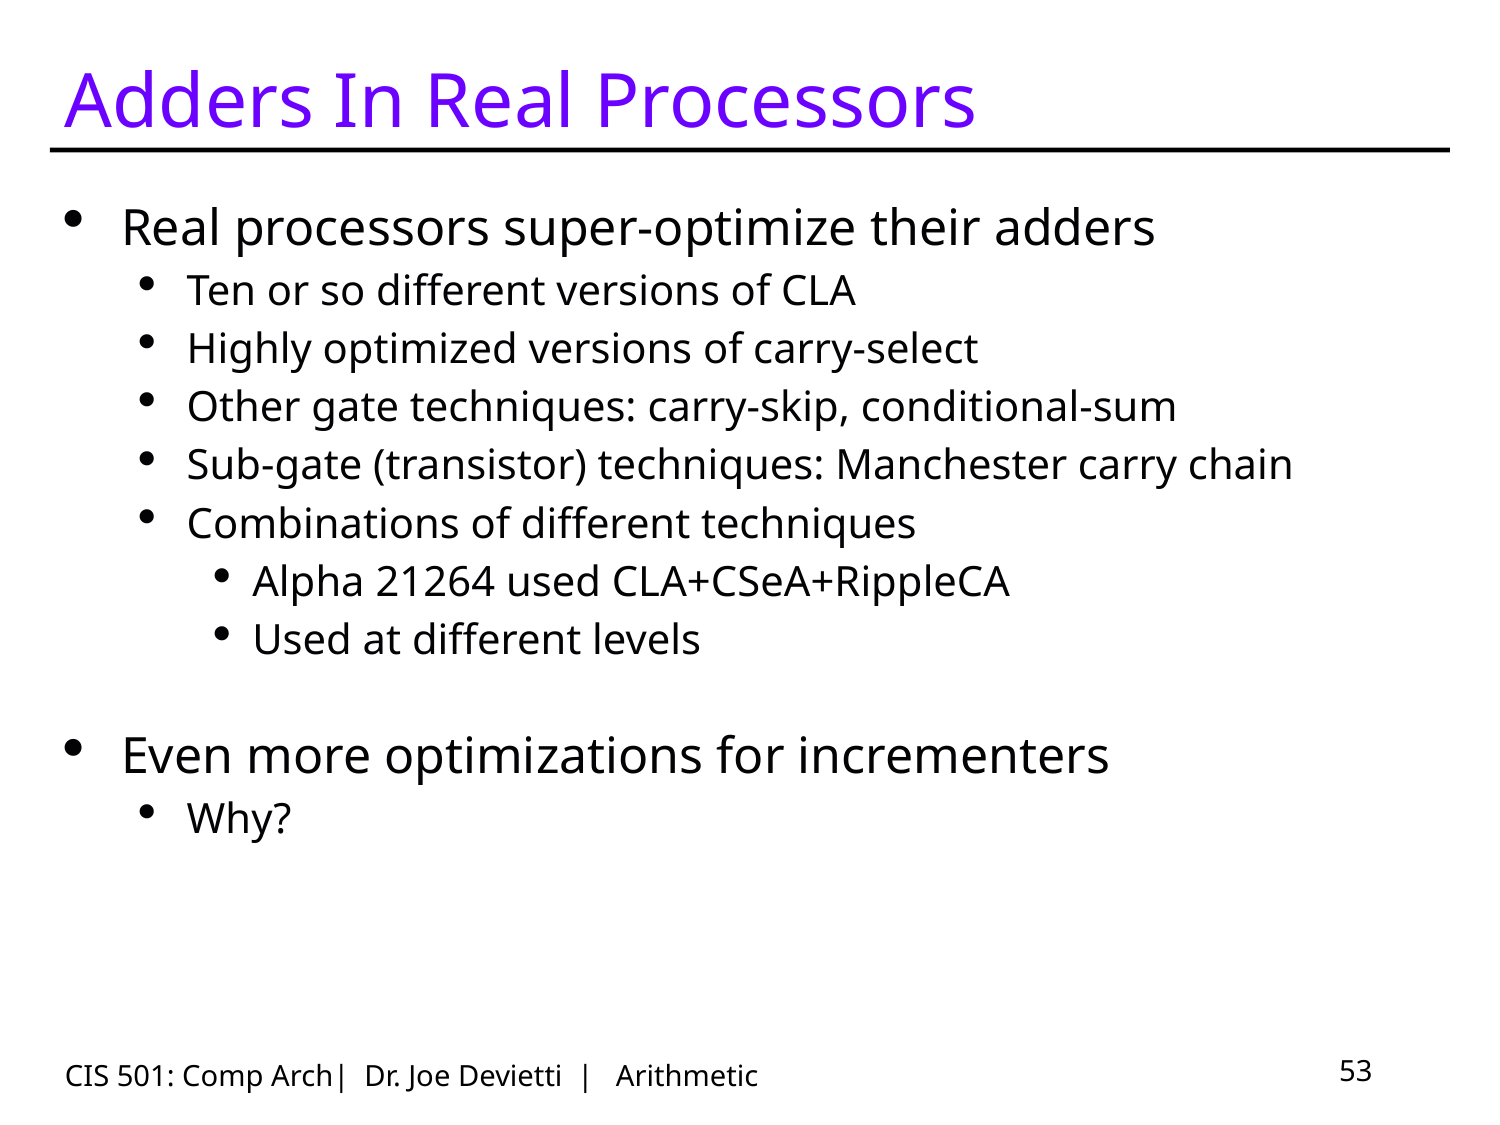

Adders In Real Processors
Real processors super-optimize their adders
Ten or so different versions of CLA
Highly optimized versions of carry-select
Other gate techniques: carry-skip, conditional-sum
Sub-gate (transistor) techniques: Manchester carry chain
Combinations of different techniques
Alpha 21264 used CLA+CSeA+RippleCA
Used at different levels
Even more optimizations for incrementers
Why?
CIS 501: Comp Arch| Dr. Joe Devietti | Arithmetic